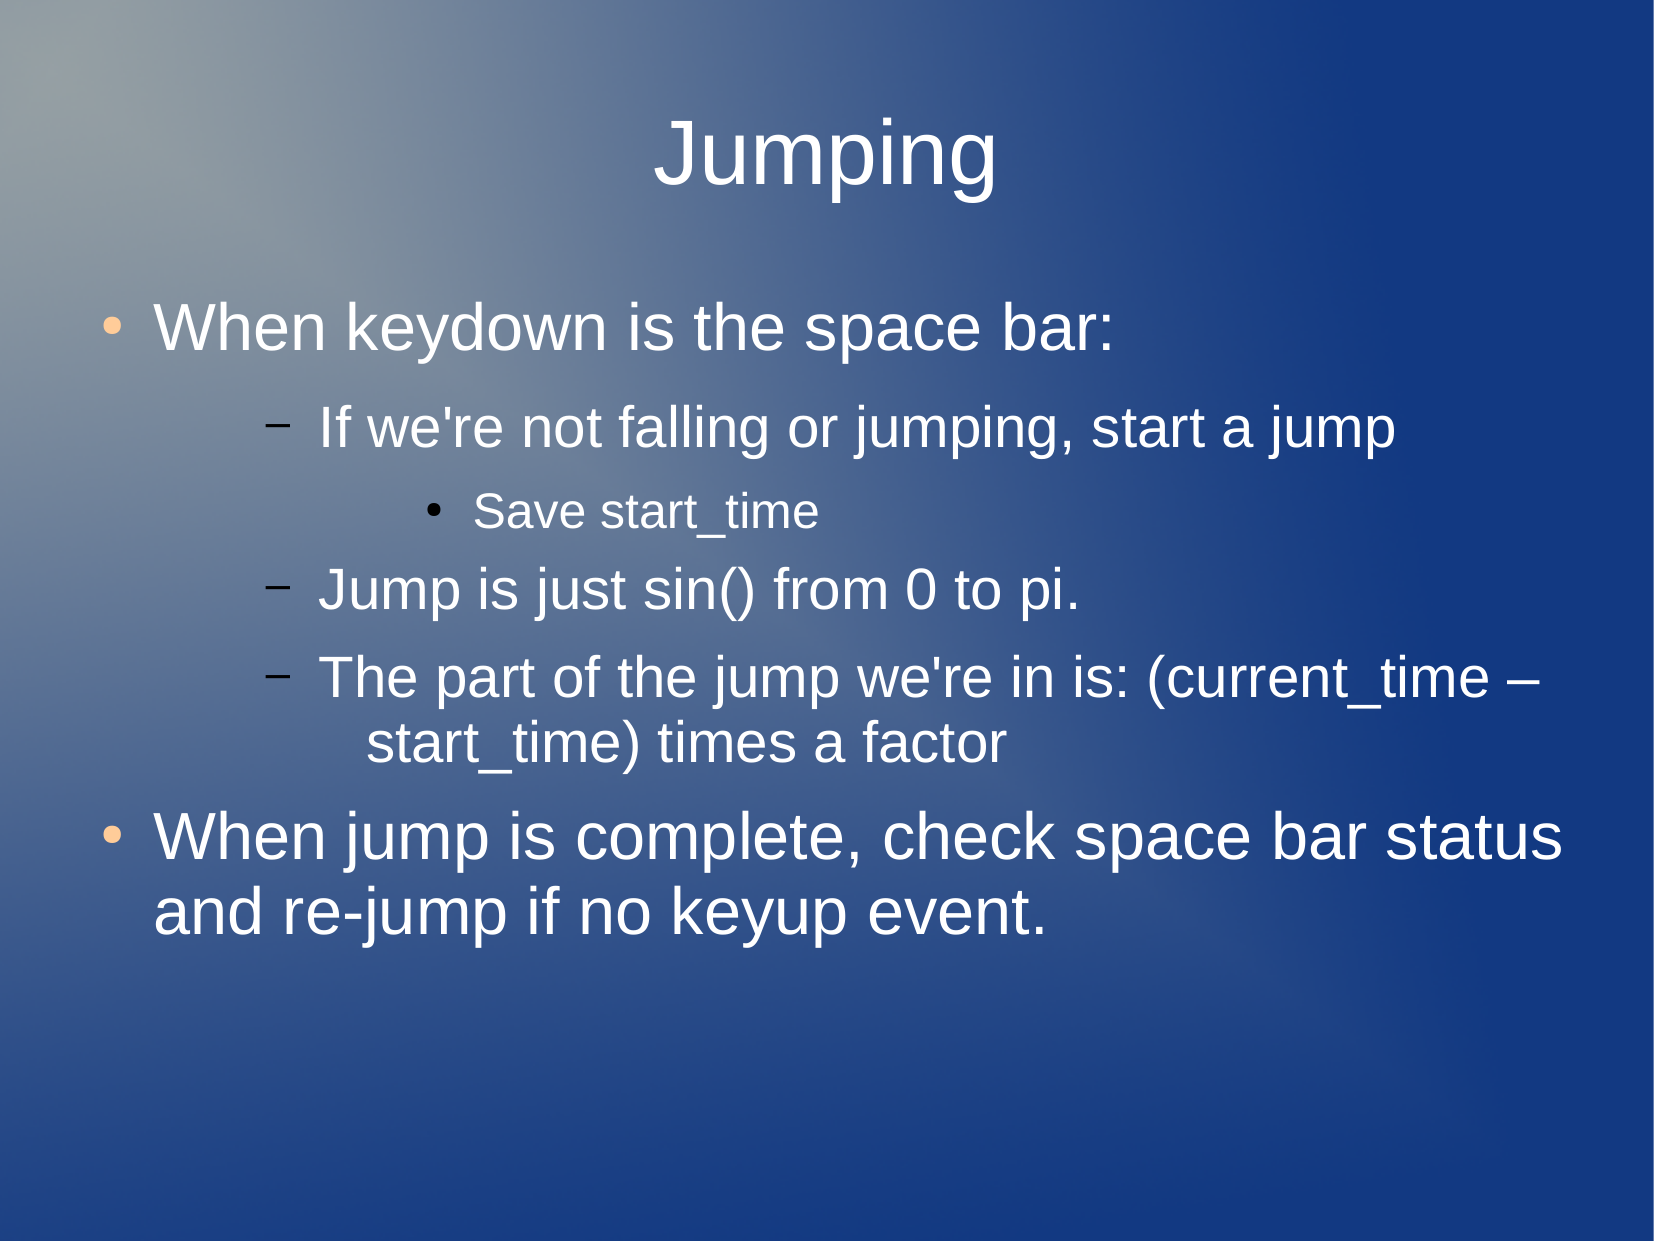

# Jumping
When keydown is the space bar:
If we're not falling or jumping, start a jump
Save start_time
Jump is just sin() from 0 to pi.
The part of the jump we're in is: (current_time – start_time) times a factor
When jump is complete, check space bar status and re-jump if no keyup event.